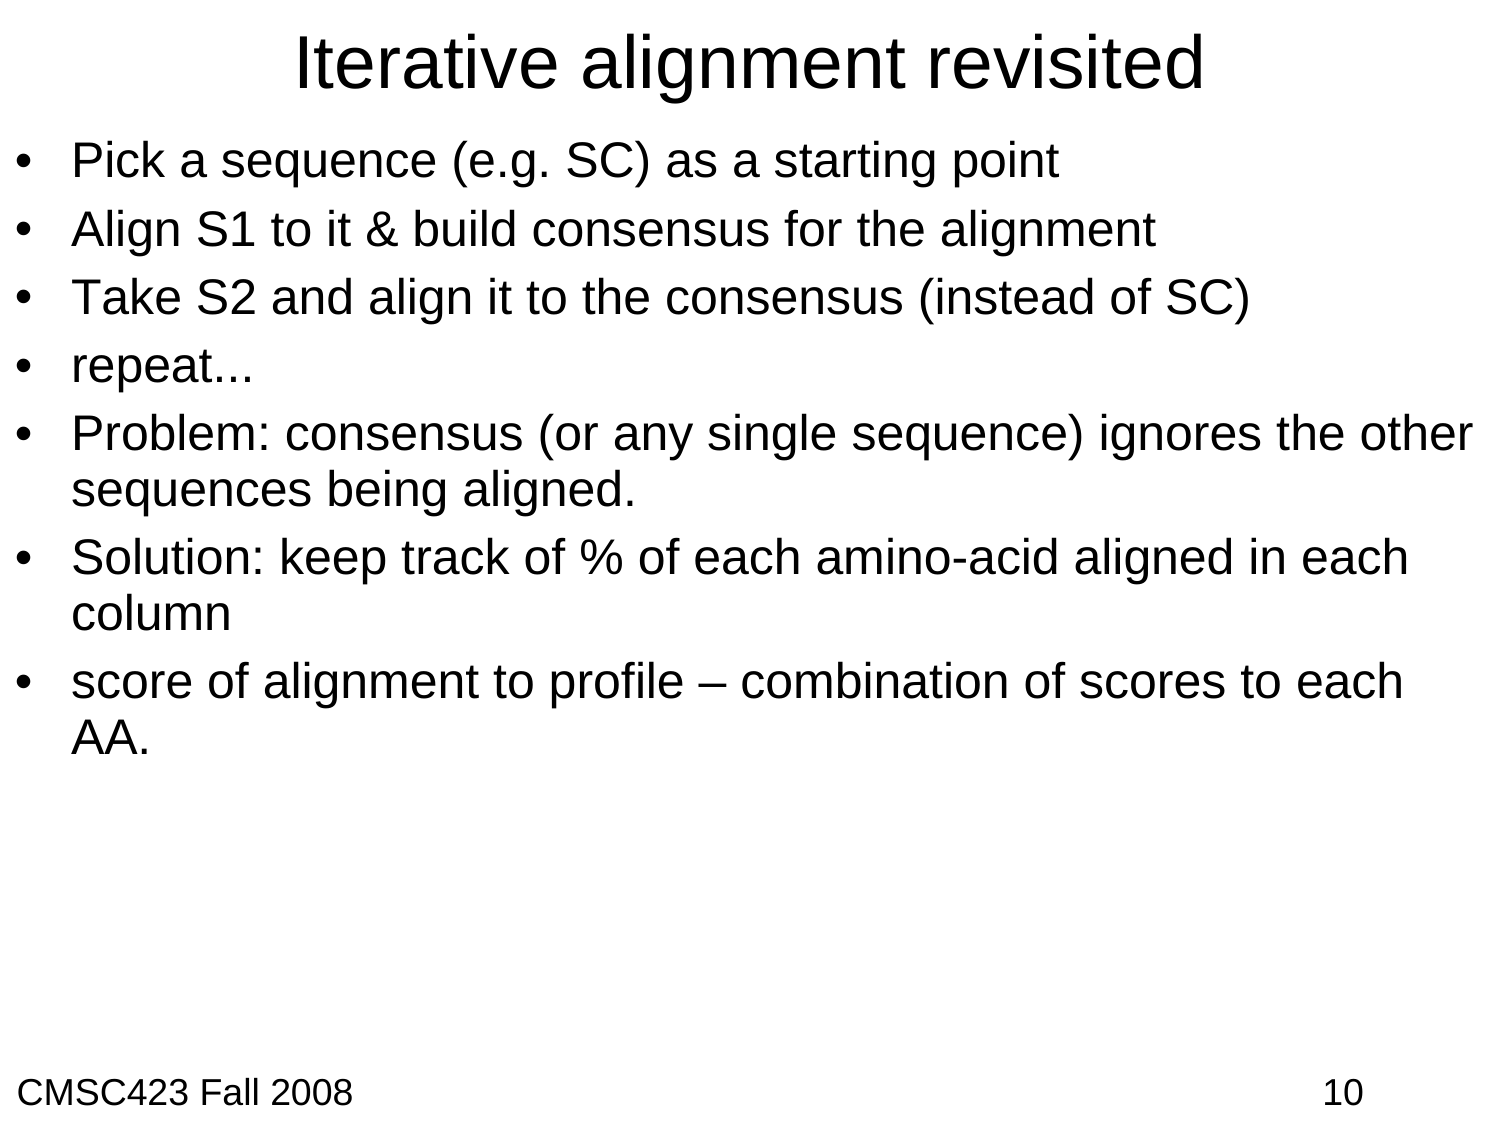

# Iterative alignment revisited
Pick a sequence (e.g. SC) as a starting point
Align S1 to it & build consensus for the alignment
Take S2 and align it to the consensus (instead of SC)
repeat...
Problem: consensus (or any single sequence) ignores the other sequences being aligned.
Solution: keep track of % of each amino-acid aligned in each column
score of alignment to profile – combination of scores to each AA.
CMSC423 Fall 2008
10